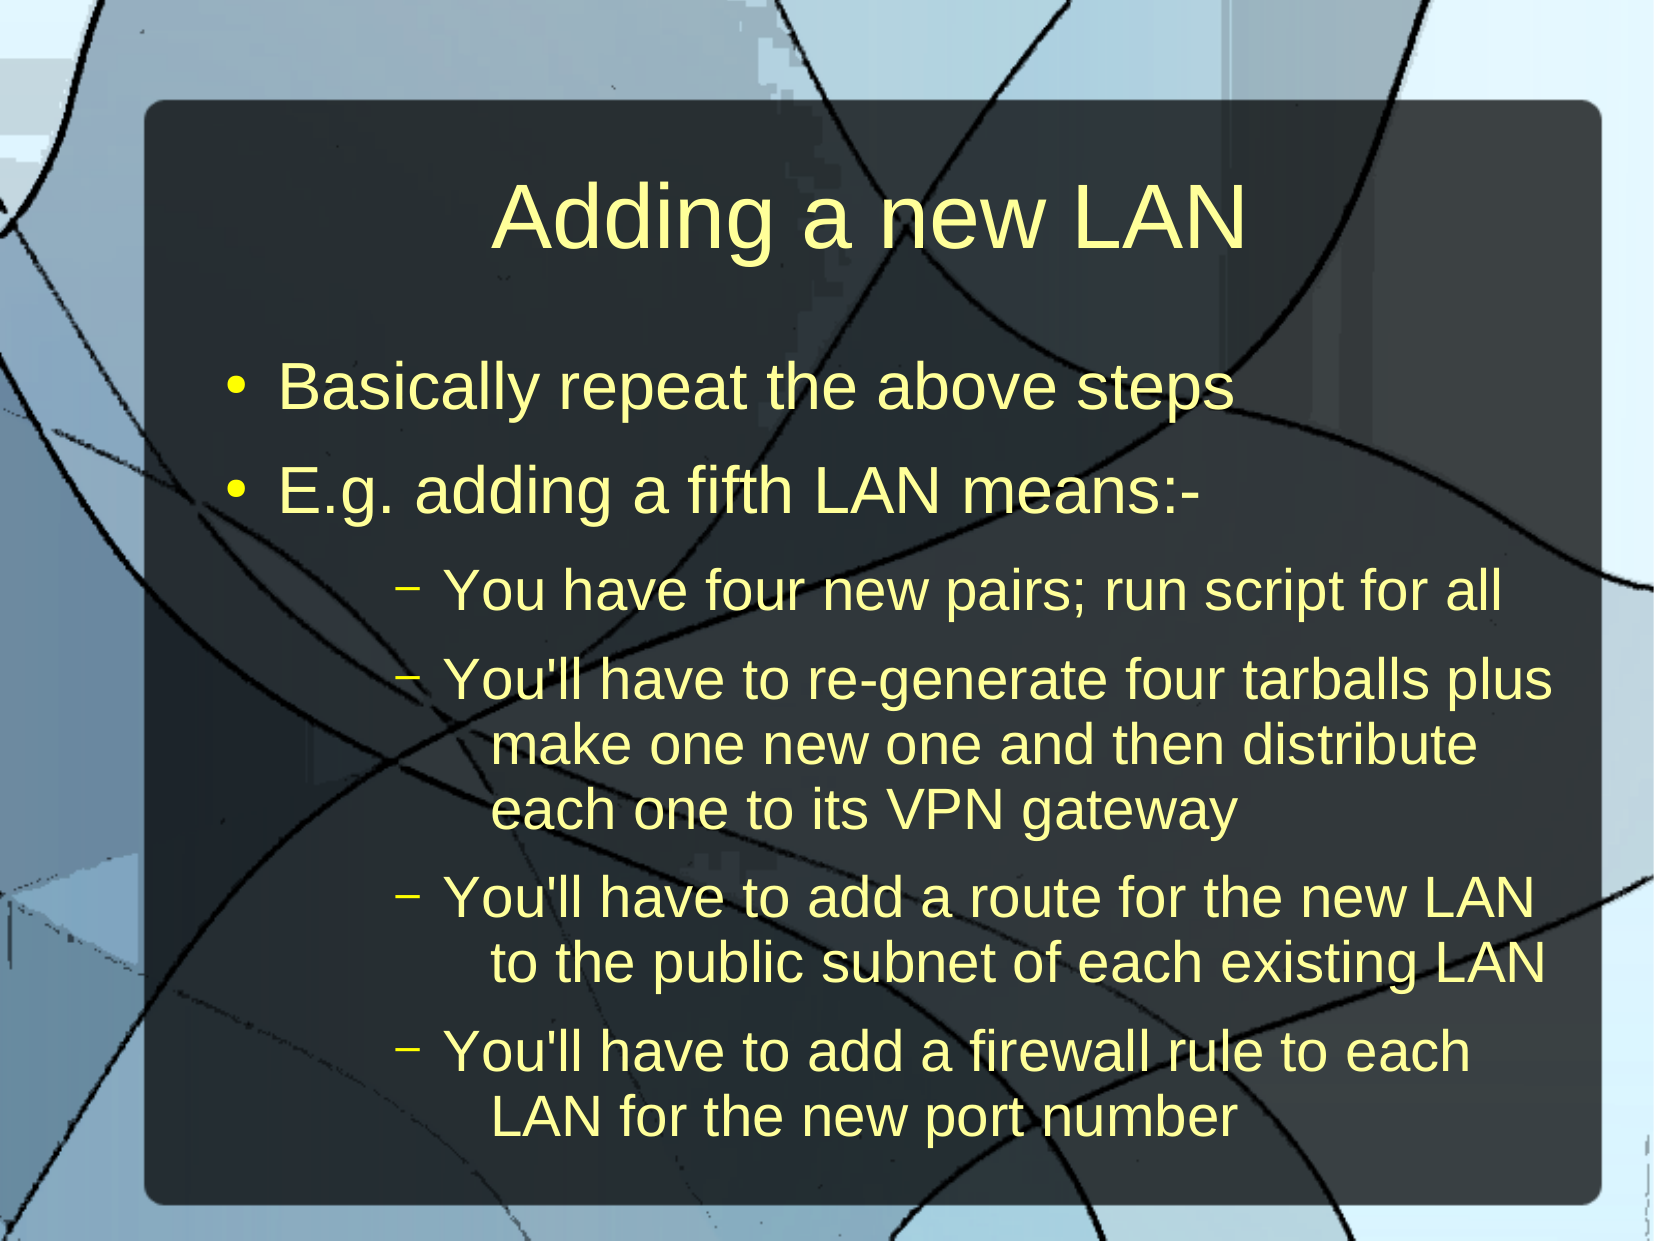

# Adding a new LAN
Basically repeat the above steps
E.g. adding a fifth LAN means:-
You have four new pairs; run script for all
You'll have to re-generate four tarballs plus make one new one and then distribute each one to its VPN gateway
You'll have to add a route for the new LAN to the public subnet of each existing LAN
You'll have to add a firewall rule to each LAN for the new port number